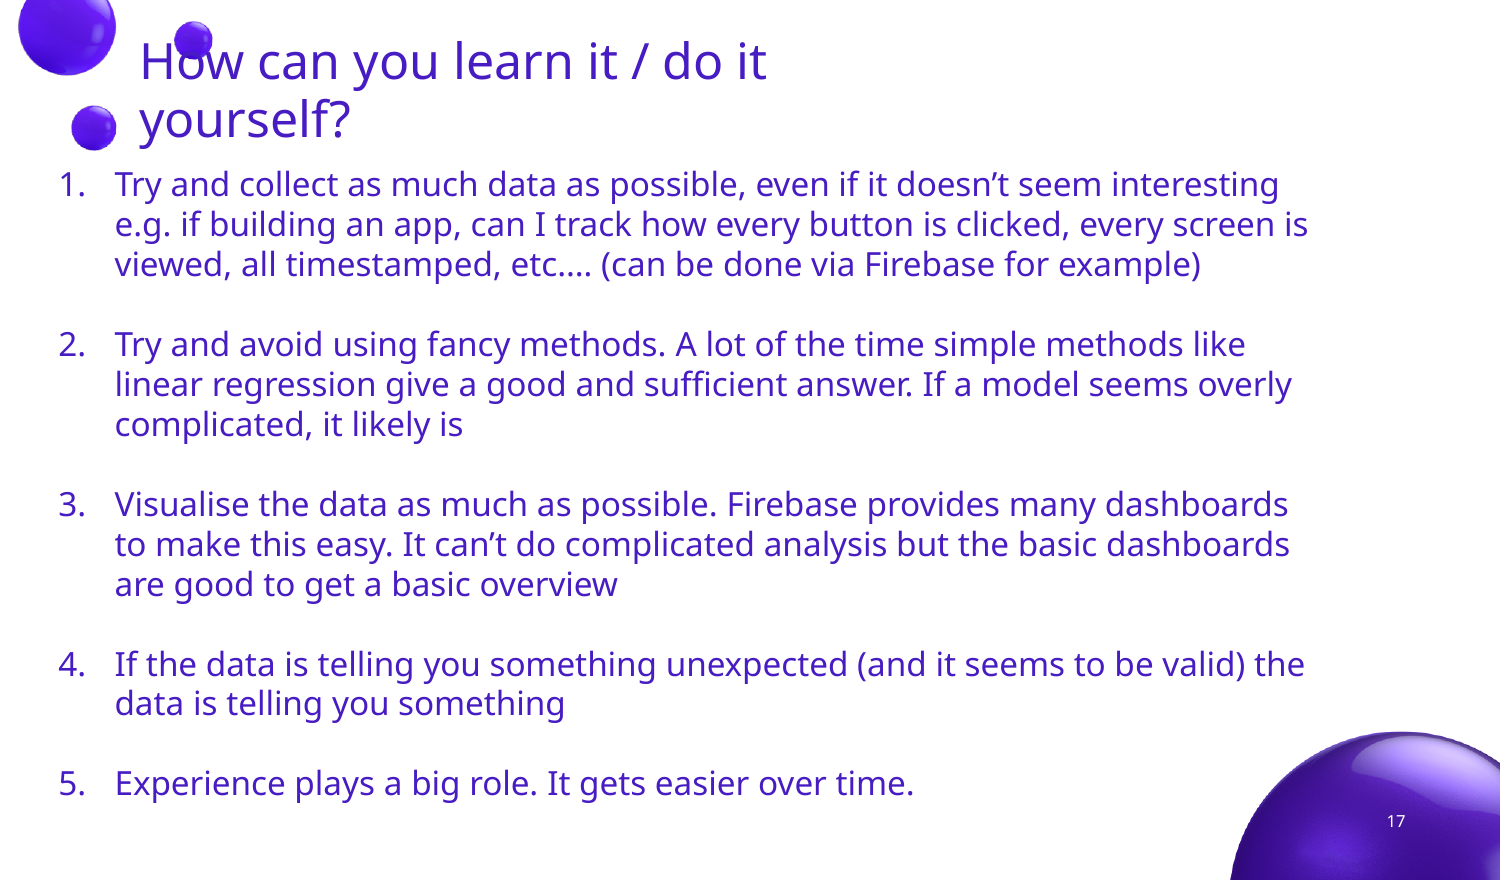

# How can you learn it / do it yourself?
Try and collect as much data as possible, even if it doesn’t seem interesting
e.g. if building an app, can I track how every button is clicked, every screen is viewed, all timestamped, etc.… (can be done via Firebase for example)
Try and avoid using fancy methods. A lot of the time simple methods like linear regression give a good and sufficient answer. If a model seems overly complicated, it likely is
Visualise the data as much as possible. Firebase provides many dashboards to make this easy. It can’t do complicated analysis but the basic dashboards are good to get a basic overview
If the data is telling you something unexpected (and it seems to be valid) the data is telling you something
Experience plays a big role. It gets easier over time.